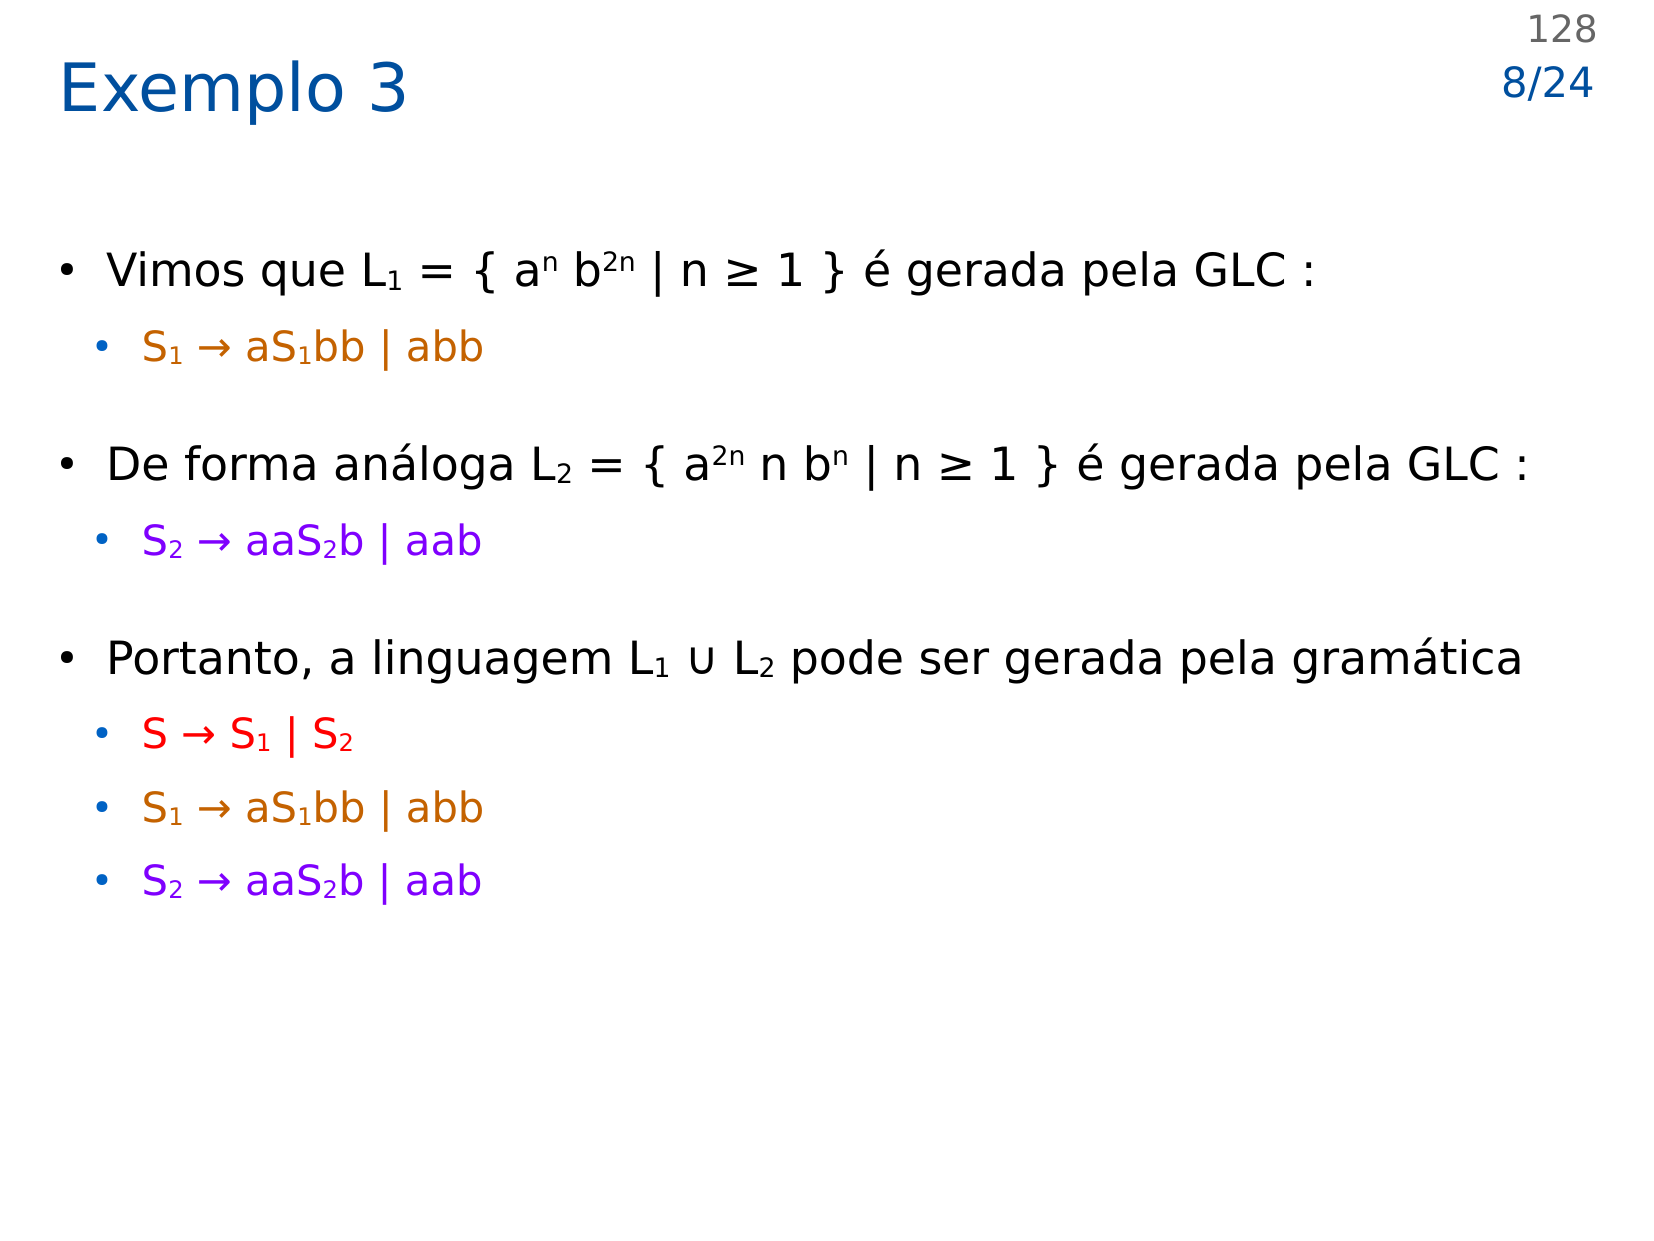

128
# Exemplo 3
8
Vimos que L1 = { an b2n | n ≥ 1 } é gerada pela GLC :
S1 → aS1bb | abb
De forma análoga L2 = { a2n n bn | n ≥ 1 } é gerada pela GLC :
S2 → aaS2b | aab
Portanto, a linguagem L1 ∪ L2 pode ser gerada pela gramática
S → S1 | S2
S1 → aS1bb | abb
S2 → aaS2b | aab